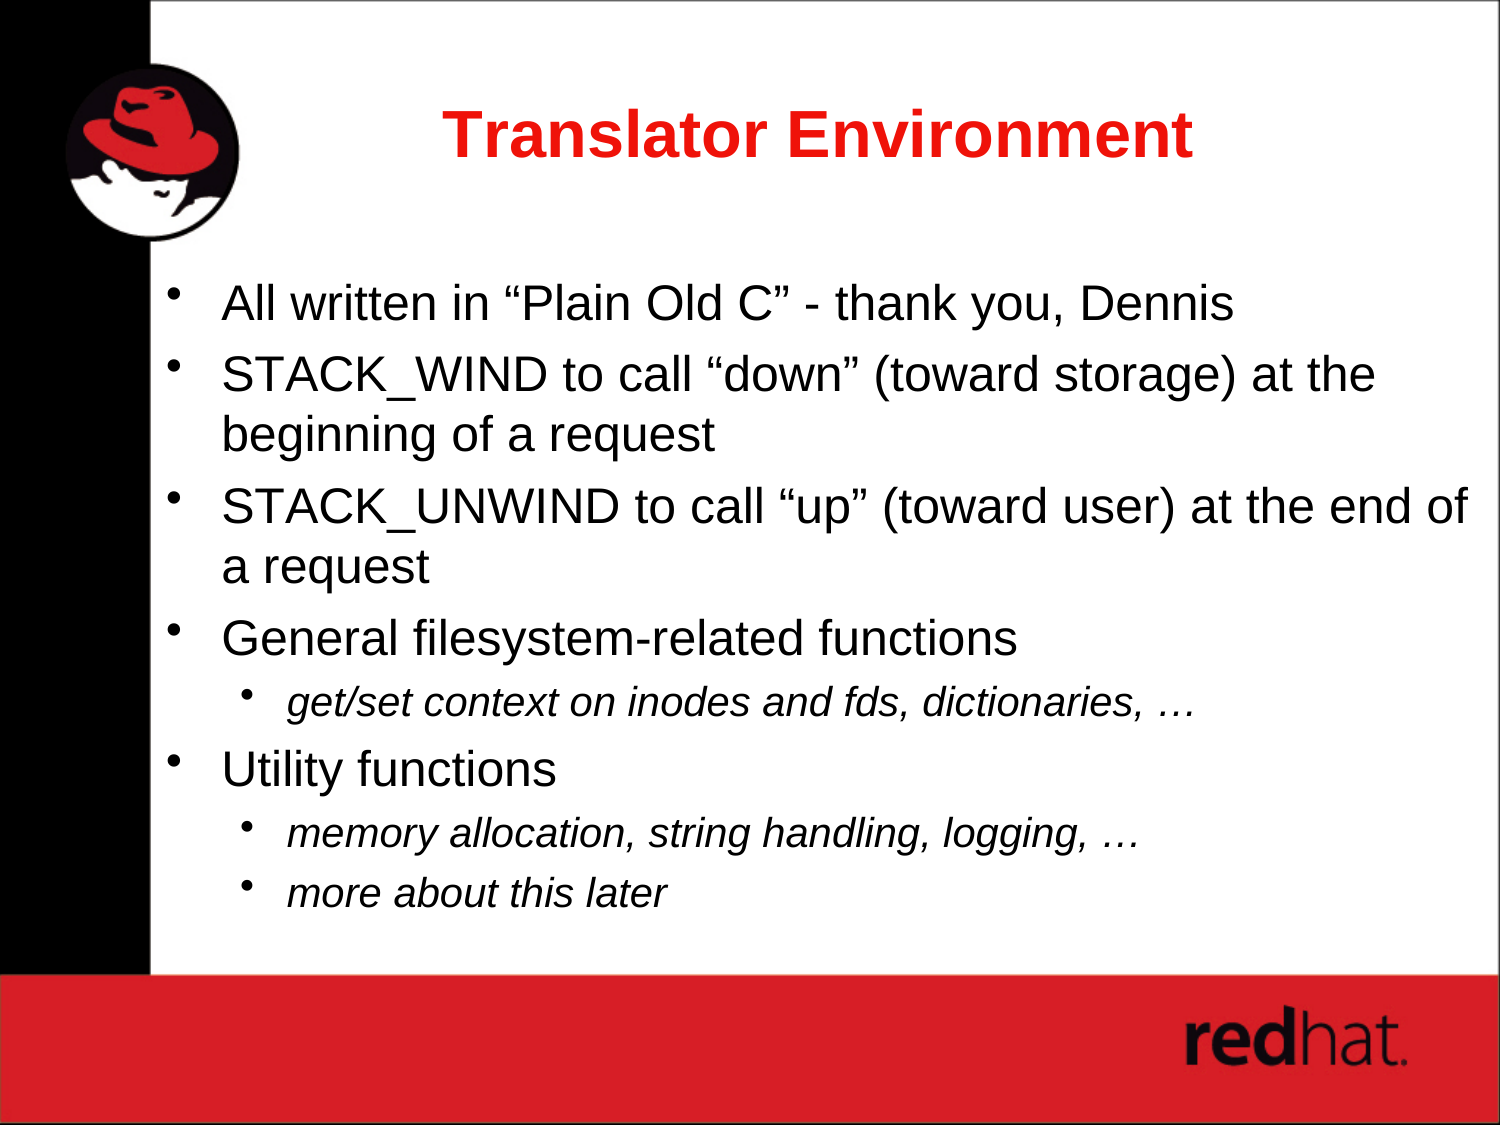

# Translator Environment
All written in “Plain Old C” - thank you, Dennis
STACK_WIND to call “down” (toward storage) at the beginning of a request
STACK_UNWIND to call “up” (toward user) at the end of a request
General filesystem-related functions
get/set context on inodes and fds, dictionaries, …
Utility functions
memory allocation, string handling, logging, …
more about this later